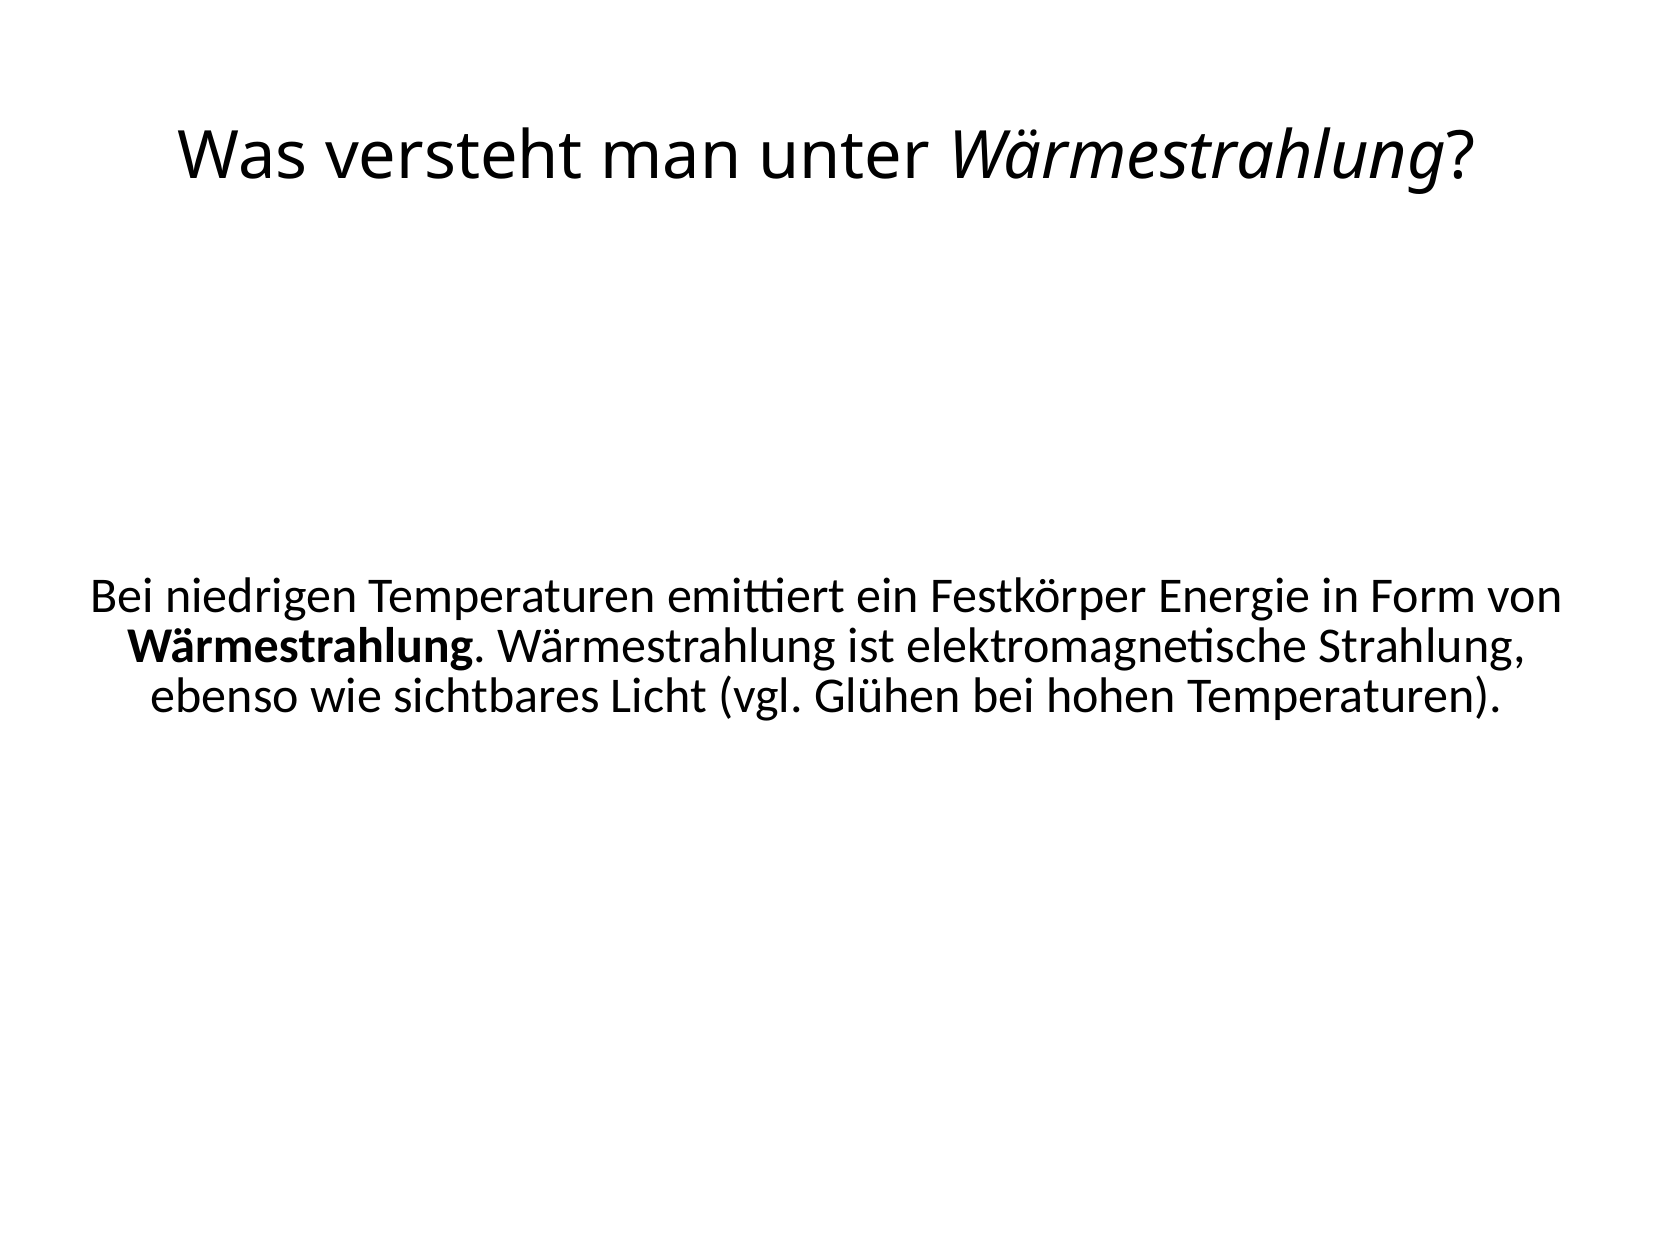

# Was versteht man unter Wärmestrahlung?
Bei niedrigen Temperaturen emittiert ein Festkörper Energie in Form von Wärmestrahlung. Wärmestrahlung ist elektromagnetische Strahlung, ebenso wie sichtbares Licht (vgl. Glühen bei hohen Temperaturen).